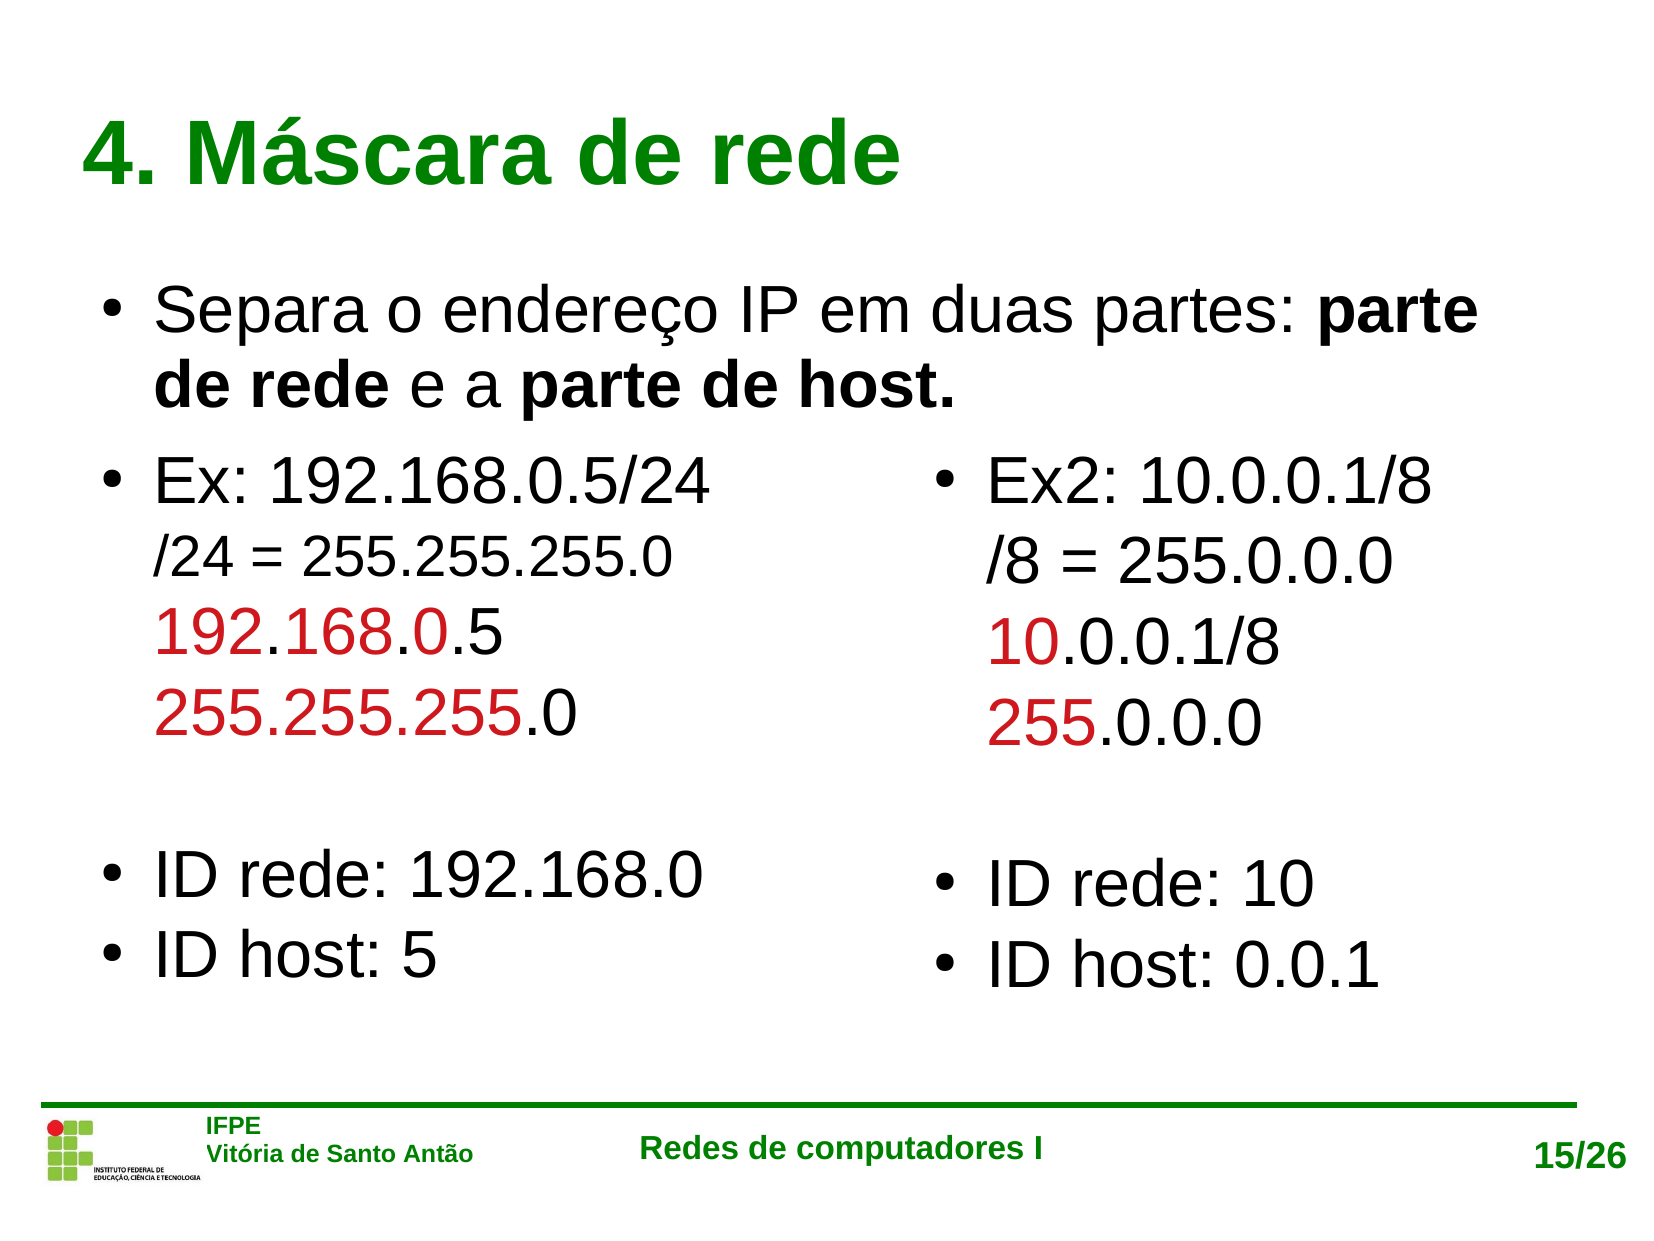

# 4. Máscara de rede
Separa o endereço IP em duas partes: parte de rede e a parte de host.
Ex: 192.168.0.5/24
/24 = 255.255.255.0
192.168.0.5
255.255.255.0
ID rede: 192.168.0
ID host: 5
Ex2: 10.0.0.1/8
/8 = 255.0.0.0
10.0.0.1/8
255.0.0.0
ID rede: 10
ID host: 0.0.1